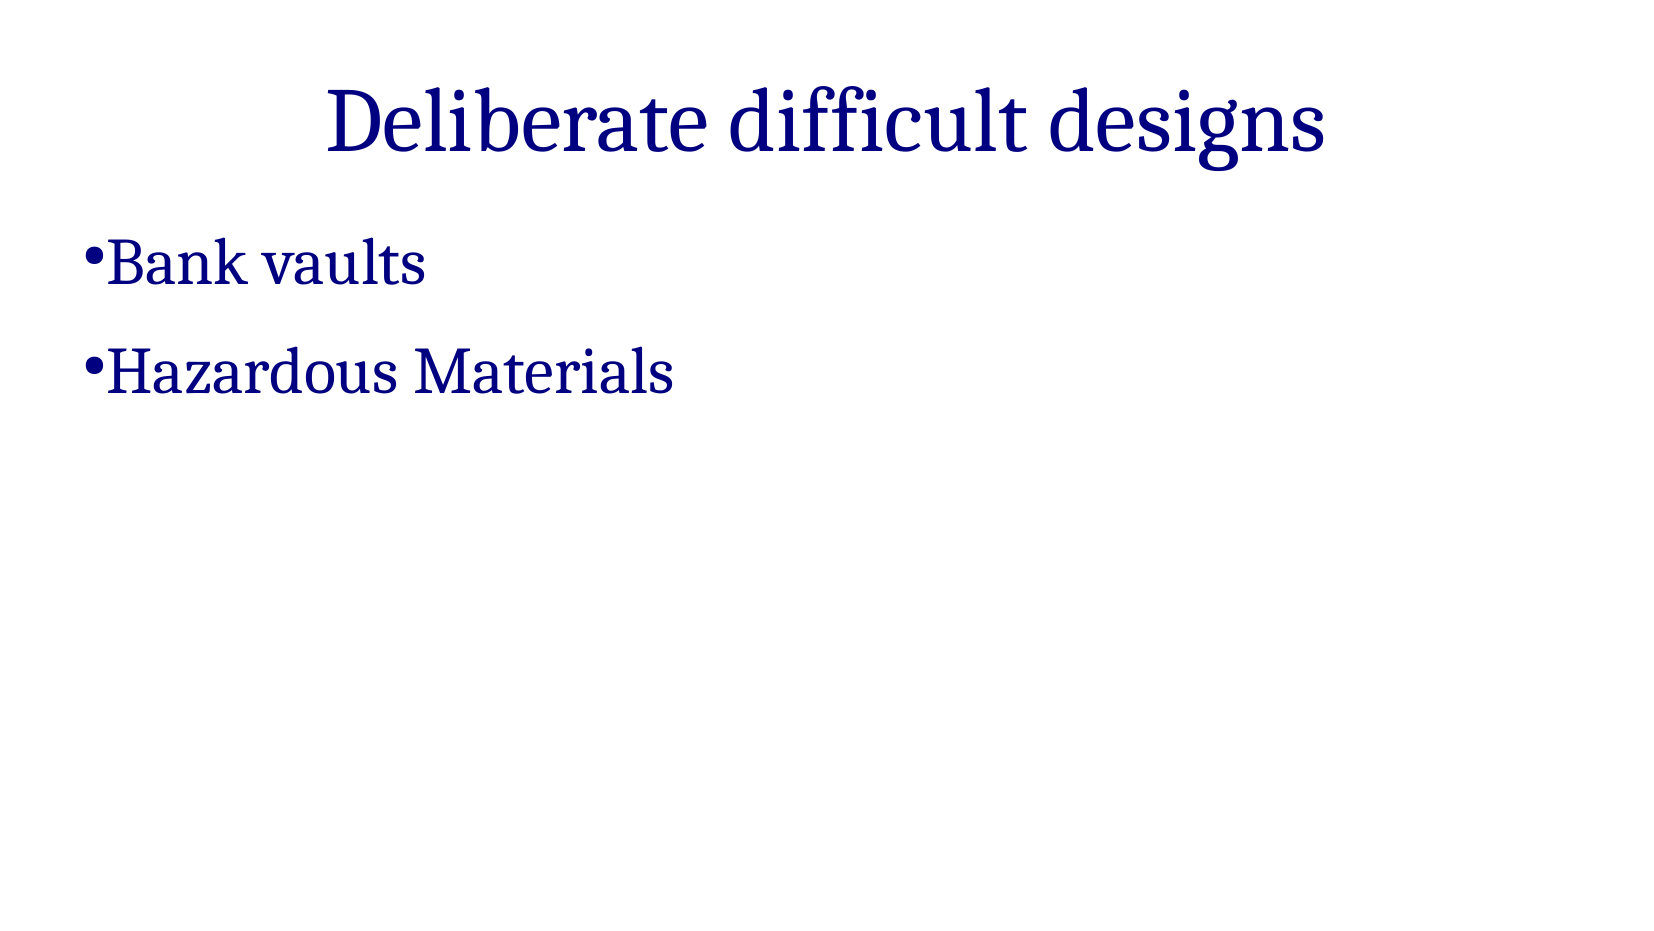

# Deliberate difficult designs
Bank vaults
Hazardous Materials